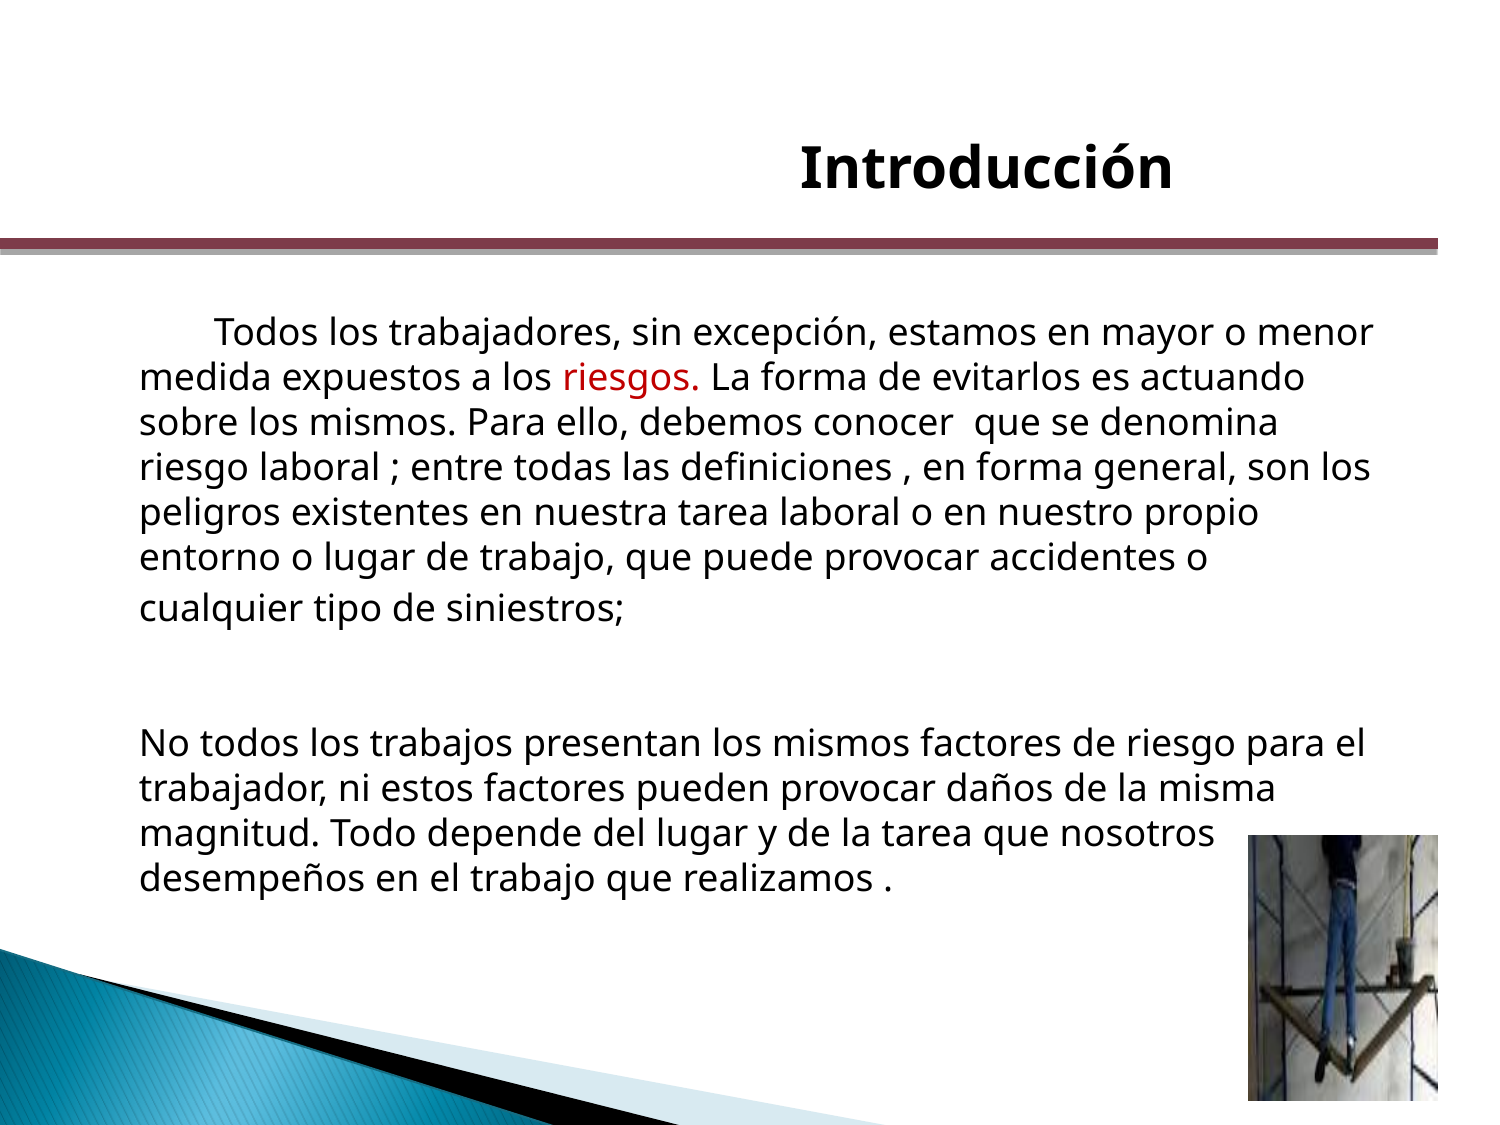

Introducción
	Todos los trabajadores, sin excepción, estamos en mayor o menor medida expuestos a los riesgos. La forma de evitarlos es actuando sobre los mismos. Para ello, debemos conocer que se denomina riesgo laboral ; entre todas las definiciones , en forma general, son los peligros existentes en nuestra tarea laboral o en nuestro propio entorno o lugar de trabajo, que puede provocar accidentes o cualquier tipo de siniestros;
No todos los trabajos presentan los mismos factores de riesgo para el trabajador, ni estos factores pueden provocar daños de la misma magnitud. Todo depende del lugar y de la tarea que nosotros desempeños en el trabajo que realizamos .